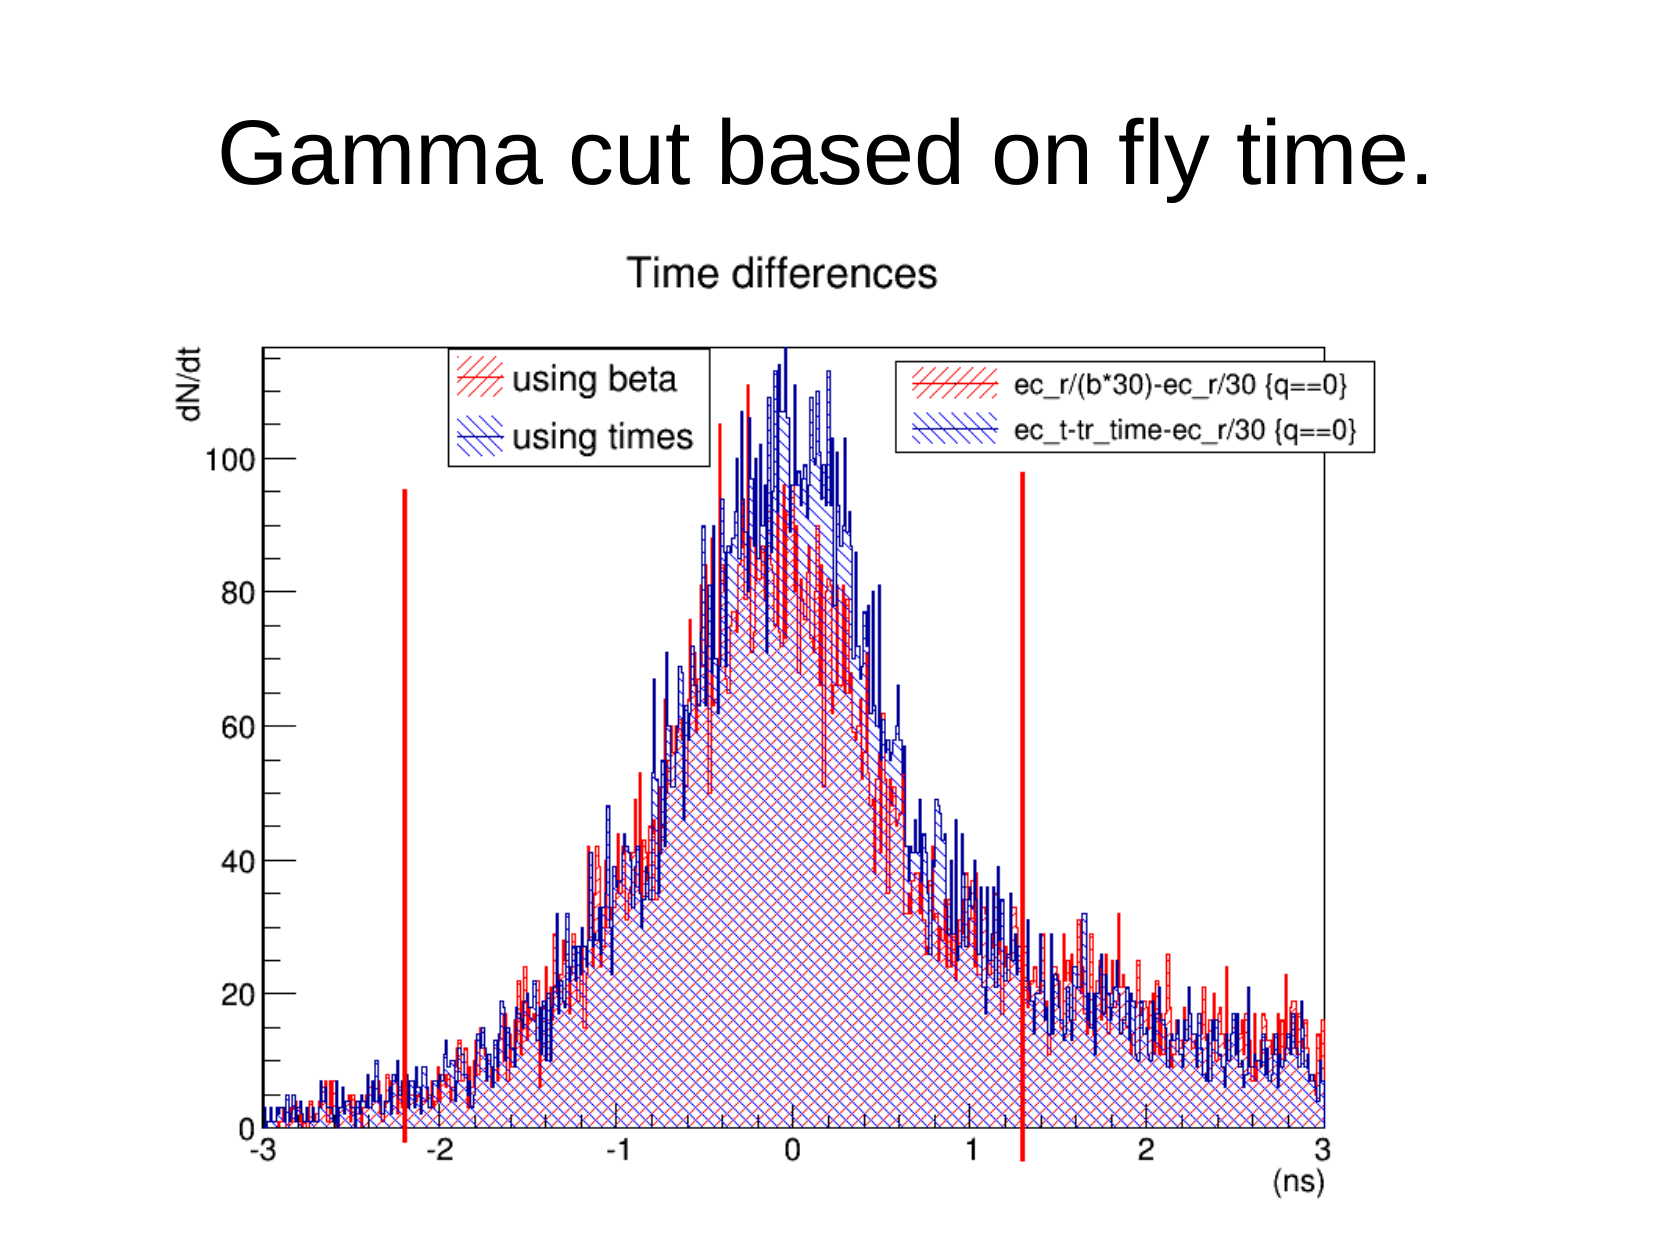

# Gamma cut based on fly time.